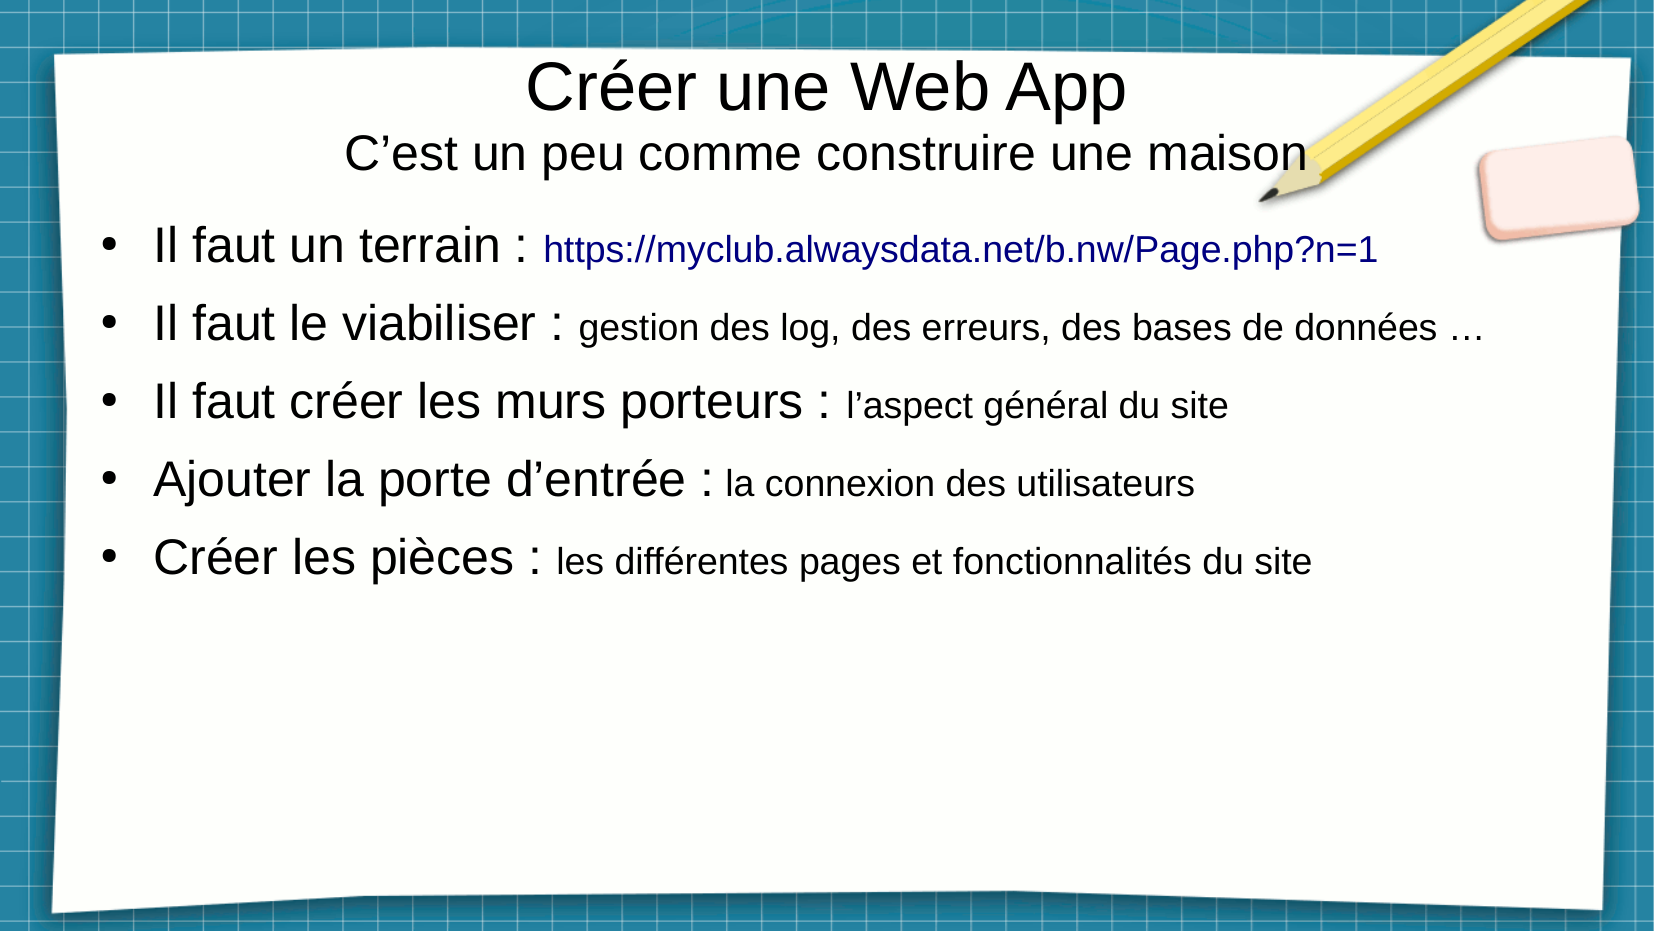

# Créer une Web App C’est un peu comme construire une maison
Il faut un terrain : https://myclub.alwaysdata.net/b.nw/Page.php?n=1
Il faut le viabiliser : gestion des log, des erreurs, des bases de données …
Il faut créer les murs porteurs : l’aspect général du site
Ajouter la porte d’entrée : la connexion des utilisateurs
Créer les pièces : les différentes pages et fonctionnalités du site